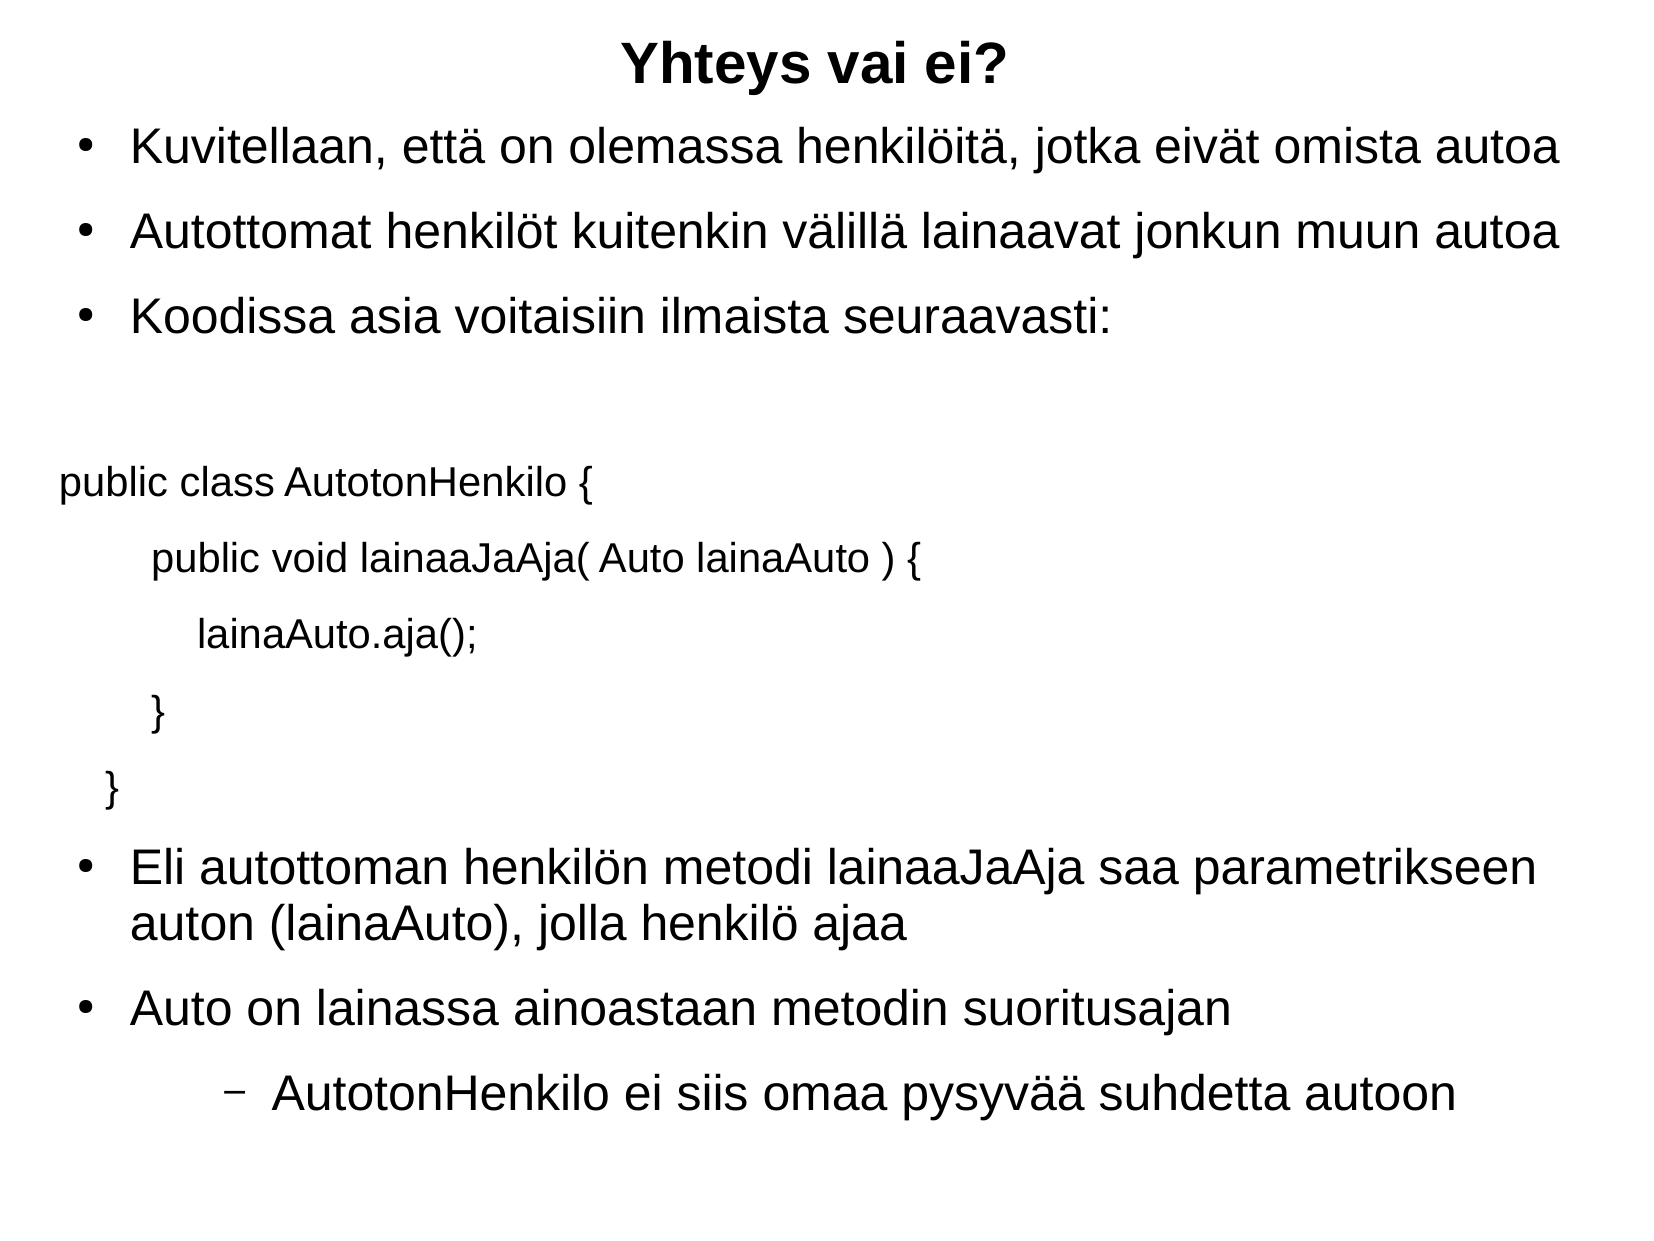

# Yhteys vai ei?
Kuvitellaan, että on olemassa henkilöitä, jotka eivät omista autoa
Autottomat henkilöt kuitenkin välillä lainaavat jonkun muun autoa
Koodissa asia voitaisiin ilmaista seuraavasti:
public class AutotonHenkilo {
 public void lainaaJaAja( Auto lainaAuto ) {
 lainaAuto.aja();
 }
 }
Eli autottoman henkilön metodi lainaaJaAja saa parametrikseen auton (lainaAuto), jolla henkilö ajaa
Auto on lainassa ainoastaan metodin suoritusajan
AutotonHenkilo ei siis omaa pysyvää suhdetta autoon